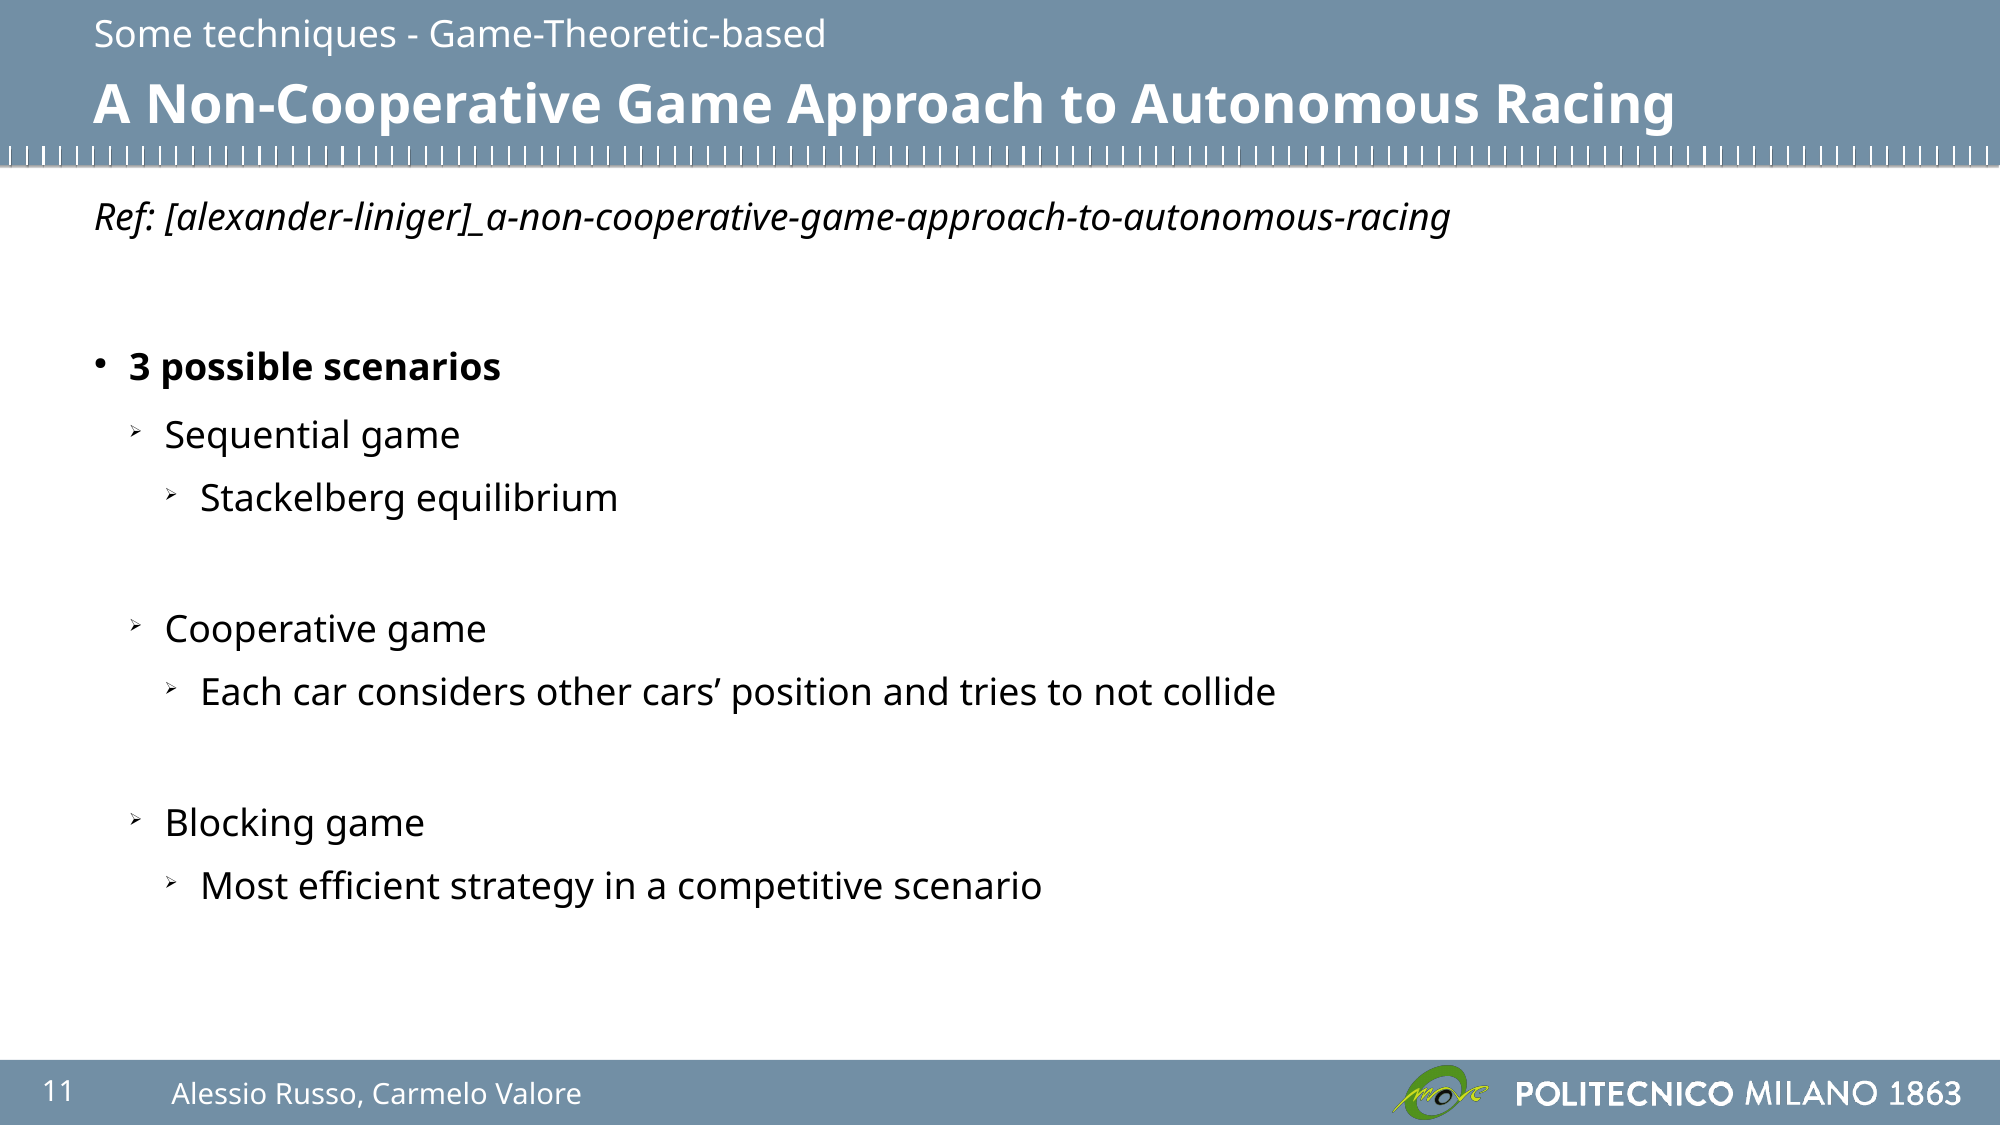

Some techniques - Game-Theoretic-based
A Non-Cooperative Game Approach to Autonomous Racing
# Ref: [alexander-liniger]_a-non-cooperative-game-approach-to-autonomous-racing
3 possible scenarios
Sequential game
Stackelberg equilibrium
Cooperative game
Each car considers other cars’ position and tries to not collide
Blocking game
Most efficient strategy in a competitive scenario
Alessio Russo, Carmelo Valore